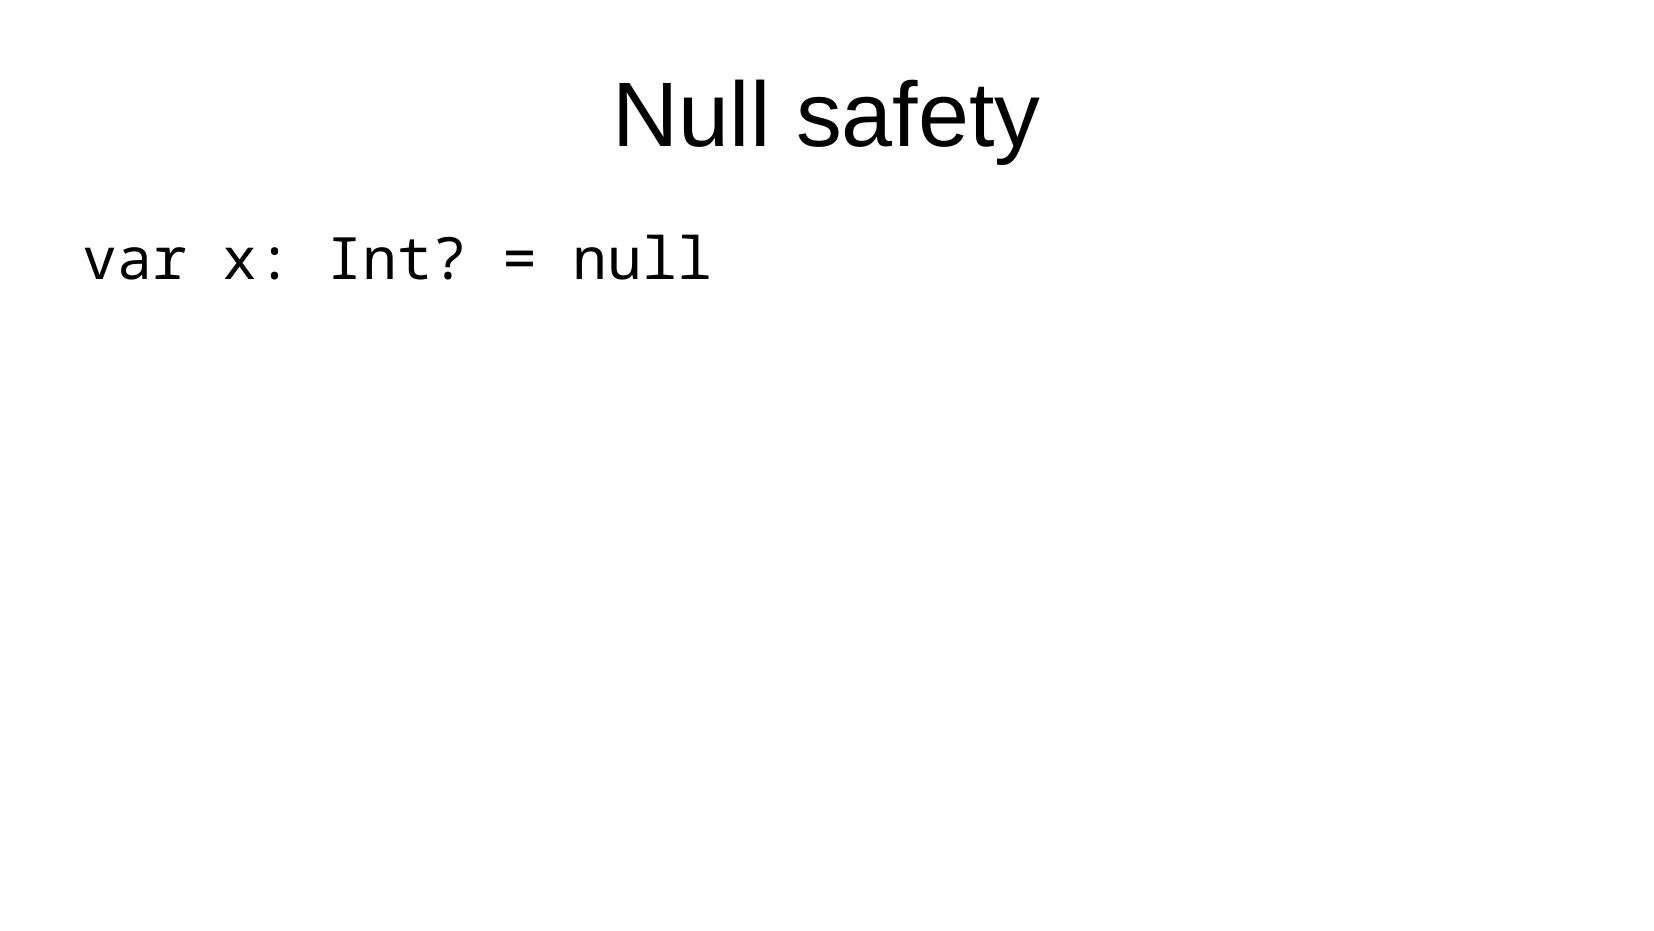

# Null safety
var x: Int? = null